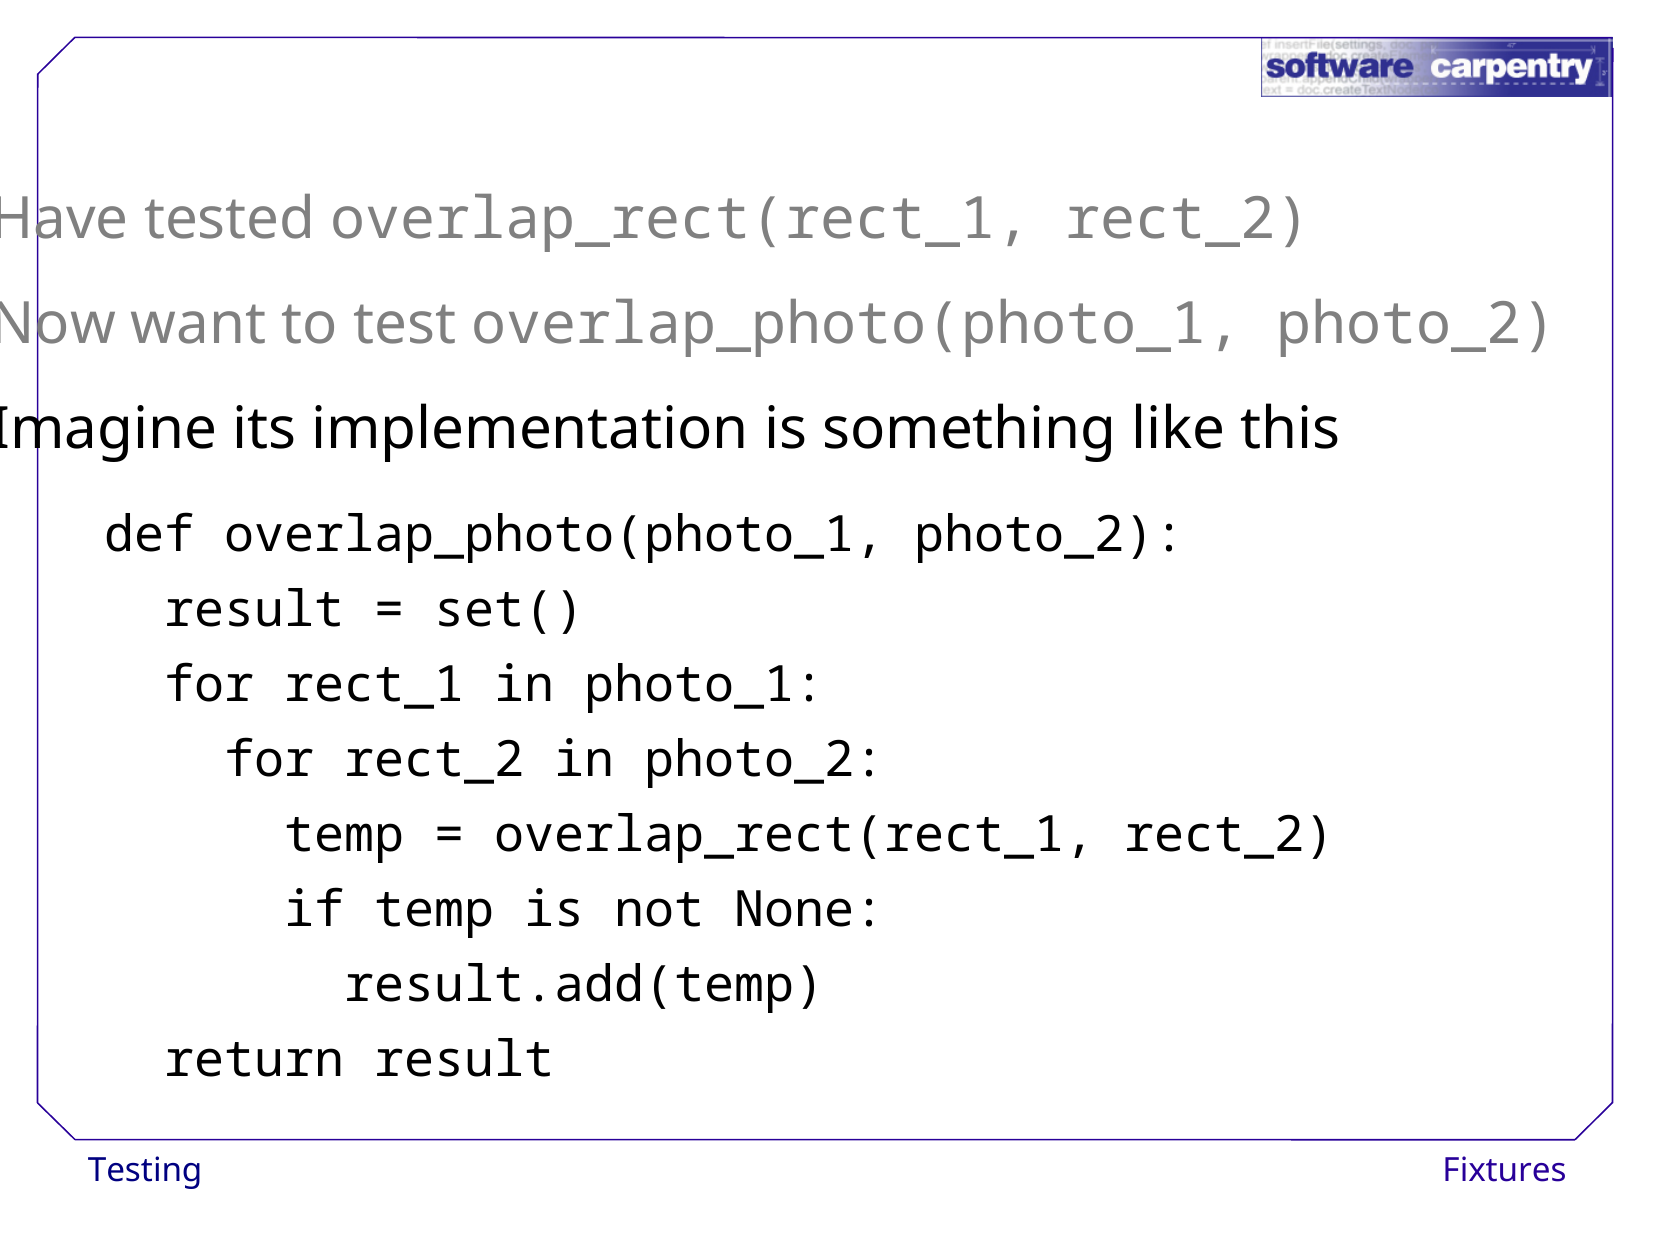

Have tested overlap_rect(rect_1, rect_2)
Now want to test overlap_photo(photo_1, photo_2)
Imagine its implementation is something like this
def overlap_photo(photo_1, photo_2):
 result = set()
 for rect_1 in photo_1:
 for rect_2 in photo_2:
 temp = overlap_rect(rect_1, rect_2)
 if temp is not None:
 result.add(temp)
 return result